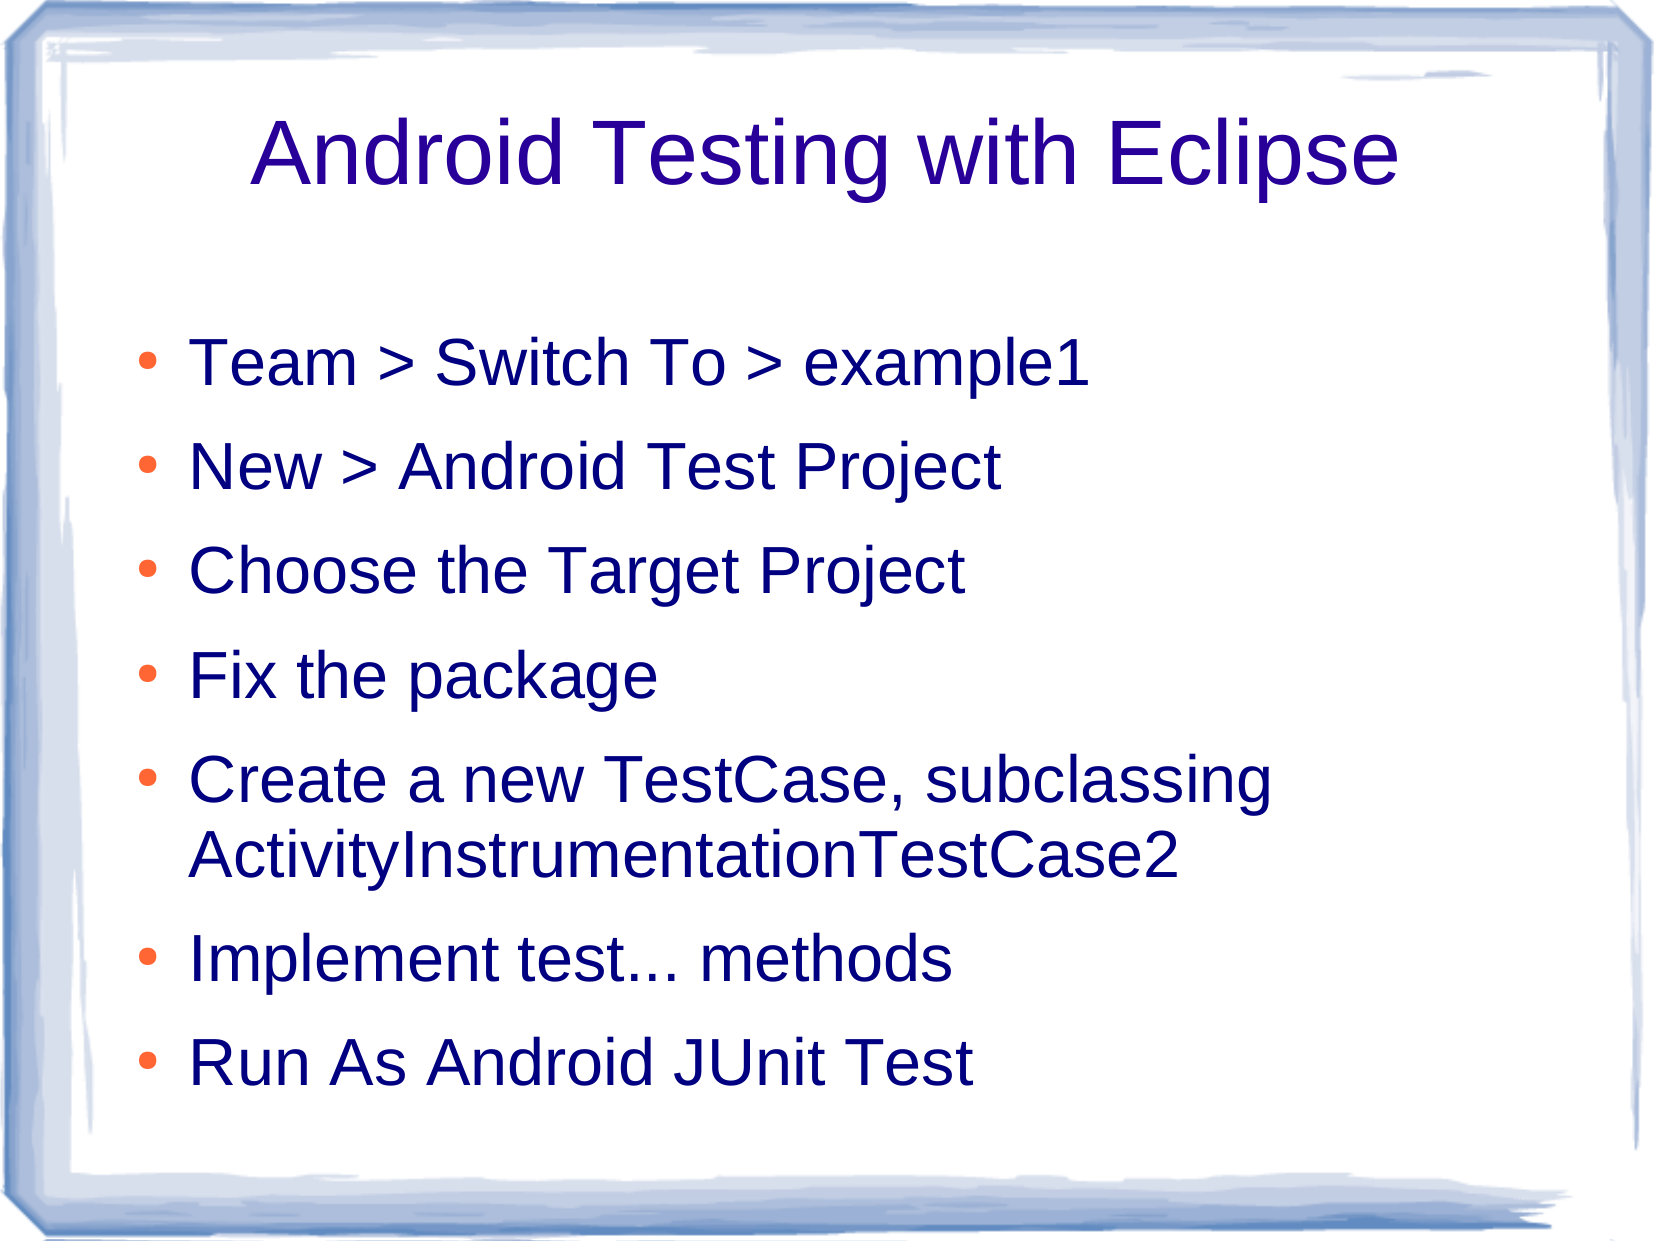

# Android Testing with Eclipse
Team > Switch To > example1
New > Android Test Project
Choose the Target Project
Fix the package
Create a new TestCase, subclassing ActivityInstrumentationTestCase2
Implement test... methods
Run As Android JUnit Test